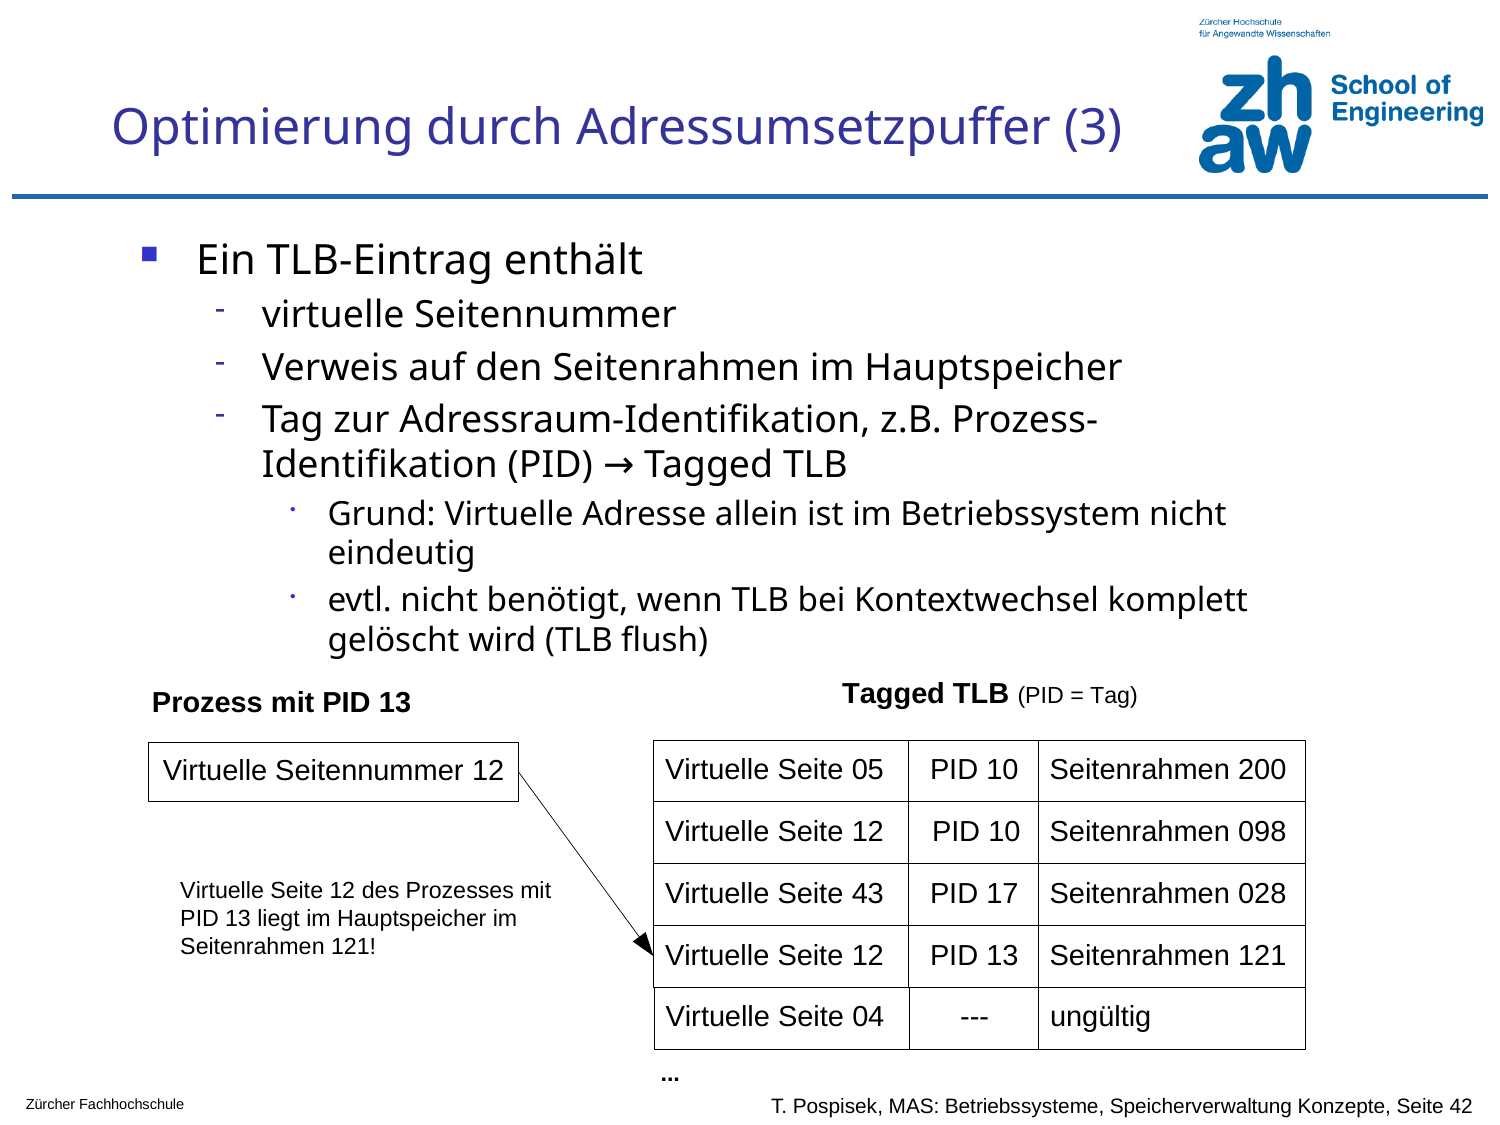

# Optimierung durch Adressumsetzpuffer (3)
Ein TLB-Eintrag enthält
virtuelle Seitennummer
Verweis auf den Seitenrahmen im Hauptspeicher
Tag zur Adressraum-Identifikation, z.B. Prozess-Identifikation (PID) → Tagged TLB
Grund: Virtuelle Adresse allein ist im Betriebssystem nicht eindeutig
evtl. nicht benötigt, wenn TLB bei Kontextwechsel komplett gelöscht wird (TLB flush)